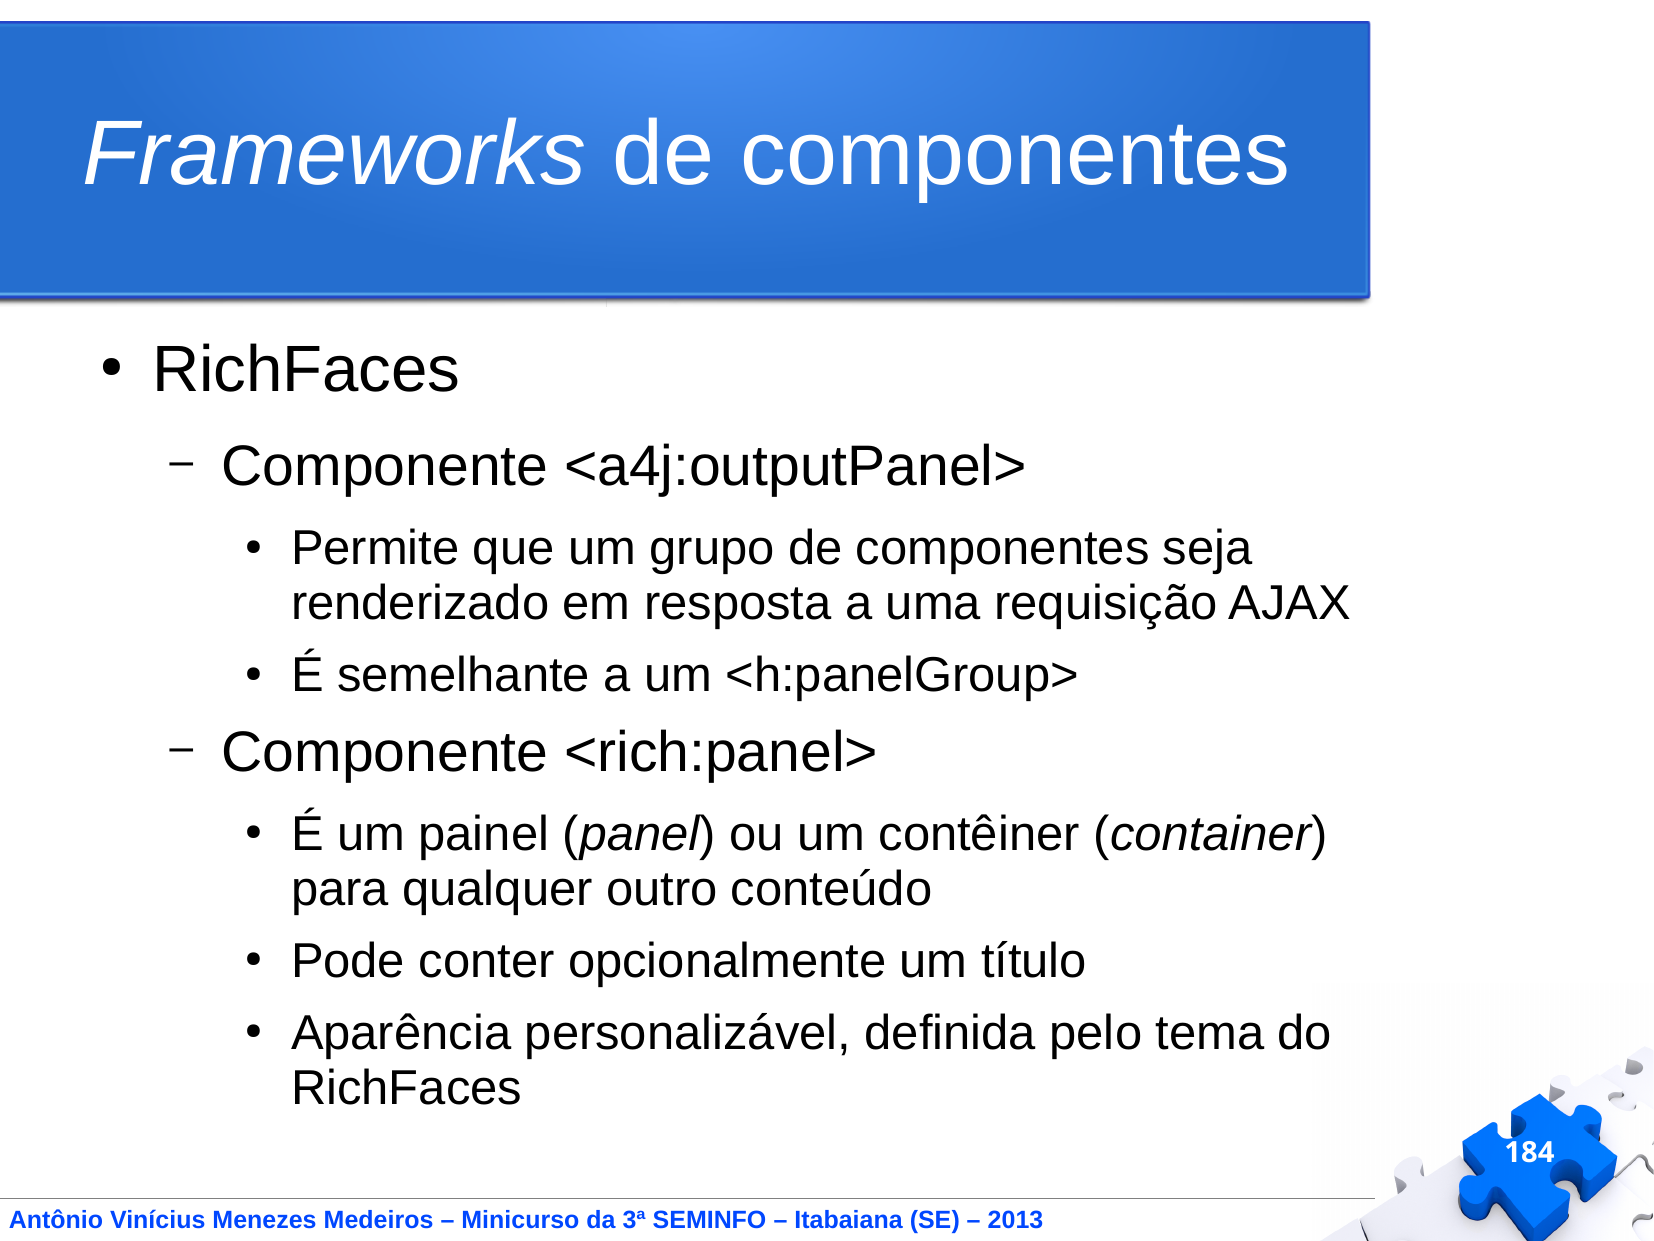

# Frameworks de componentes
RichFaces
Componente <a4j:outputPanel>
Permite que um grupo de componentes seja renderizado em resposta a uma requisição AJAX
É semelhante a um <h:panelGroup>
Componente <rich:panel>
É um painel (panel) ou um contêiner (container) para qualquer outro conteúdo
Pode conter opcionalmente um título
Aparência personalizável, definida pelo tema do RichFaces
184